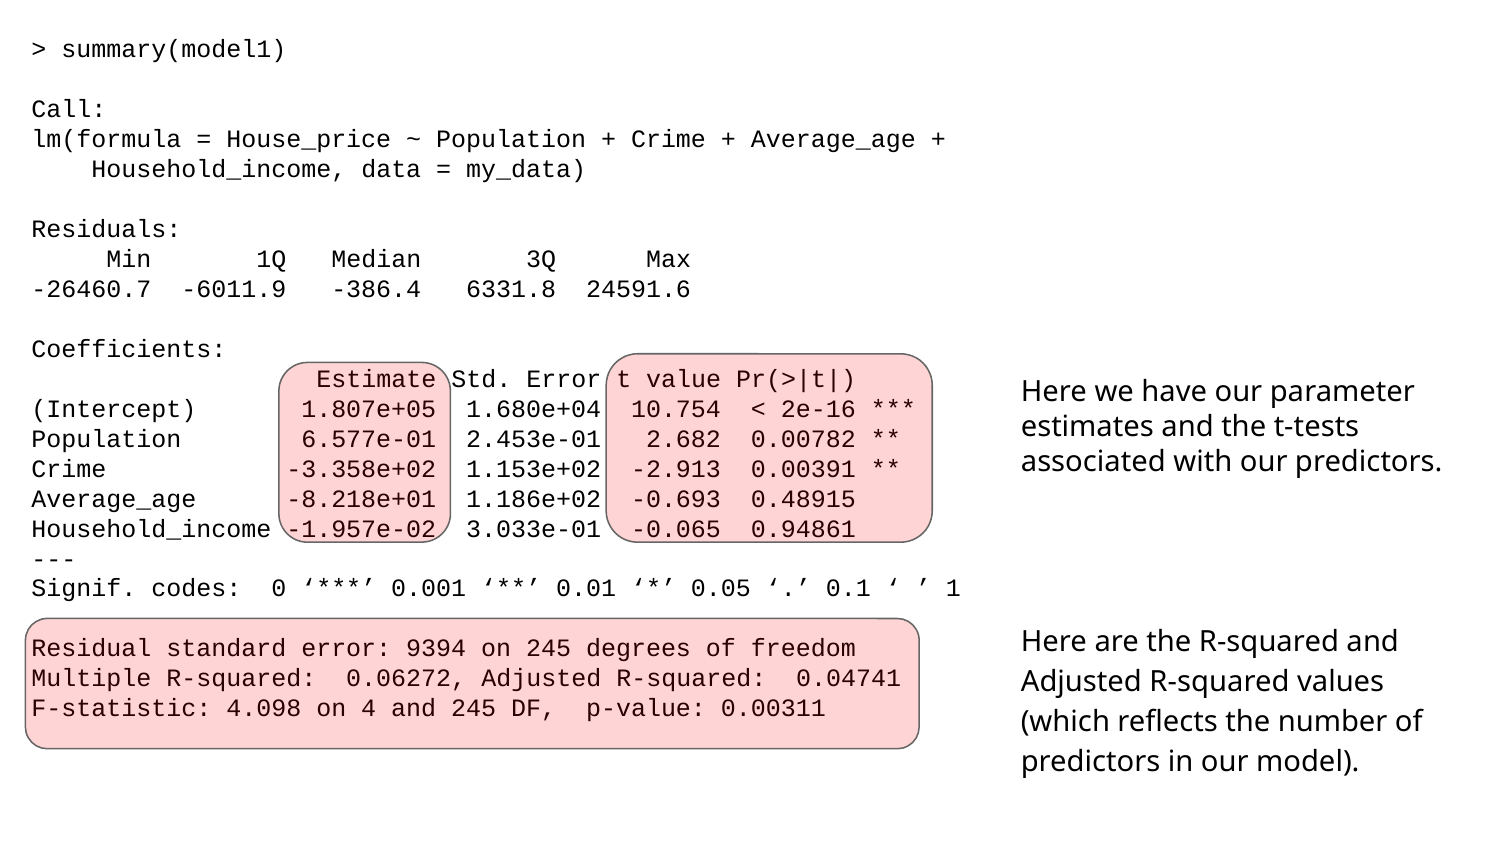

> summary(model1)
Call:
lm(formula = House_price ~ Population + Crime + Average_age +
 Household_income, data = my_data)
Residuals:
 Min 1Q Median 3Q Max
-26460.7 -6011.9 -386.4 6331.8 24591.6
Coefficients:
 Estimate Std. Error t value Pr(>|t|)
(Intercept) 1.807e+05 1.680e+04 10.754 < 2e-16 ***
Population 6.577e-01 2.453e-01 2.682 0.00782 **
Crime -3.358e+02 1.153e+02 -2.913 0.00391 **
Average_age -8.218e+01 1.186e+02 -0.693 0.48915
Household_income -1.957e-02 3.033e-01 -0.065 0.94861
---
Signif. codes: 0 ‘***’ 0.001 ‘**’ 0.01 ‘*’ 0.05 ‘.’ 0.1 ‘ ’ 1
Residual standard error: 9394 on 245 degrees of freedom
Multiple R-squared: 0.06272,	Adjusted R-squared: 0.04741
F-statistic: 4.098 on 4 and 245 DF, p-value: 0.00311
Here we have our parameter estimates and the t-tests associated with our predictors.
Here are the R-squared and Adjusted R-squared values (which reflects the number of predictors in our model).